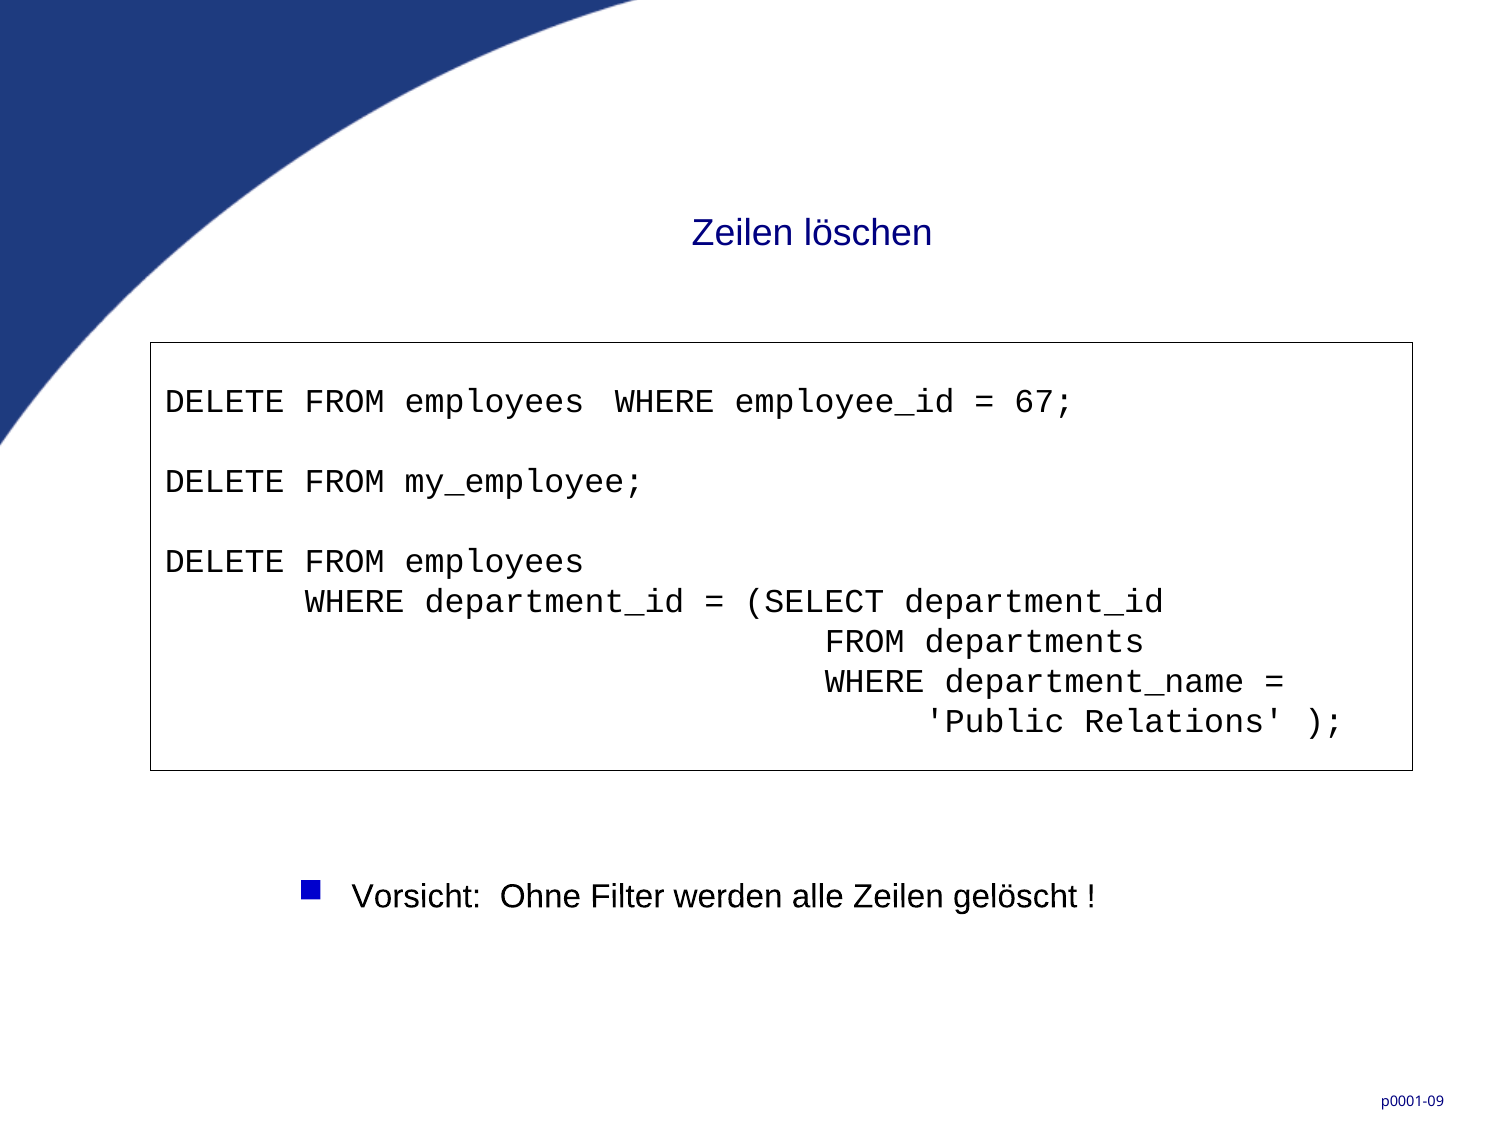

# Zeilen löschen
DELETE FROM employees 	WHERE employee_id = 67;
DELETE FROM my_employee;
DELETE FROM employees
 WHERE department_id = (SELECT department_id
				 FROM departments
				 WHERE department_name =
				 'Public Relations' );
Vorsicht: Ohne Filter werden alle Zeilen gelöscht !